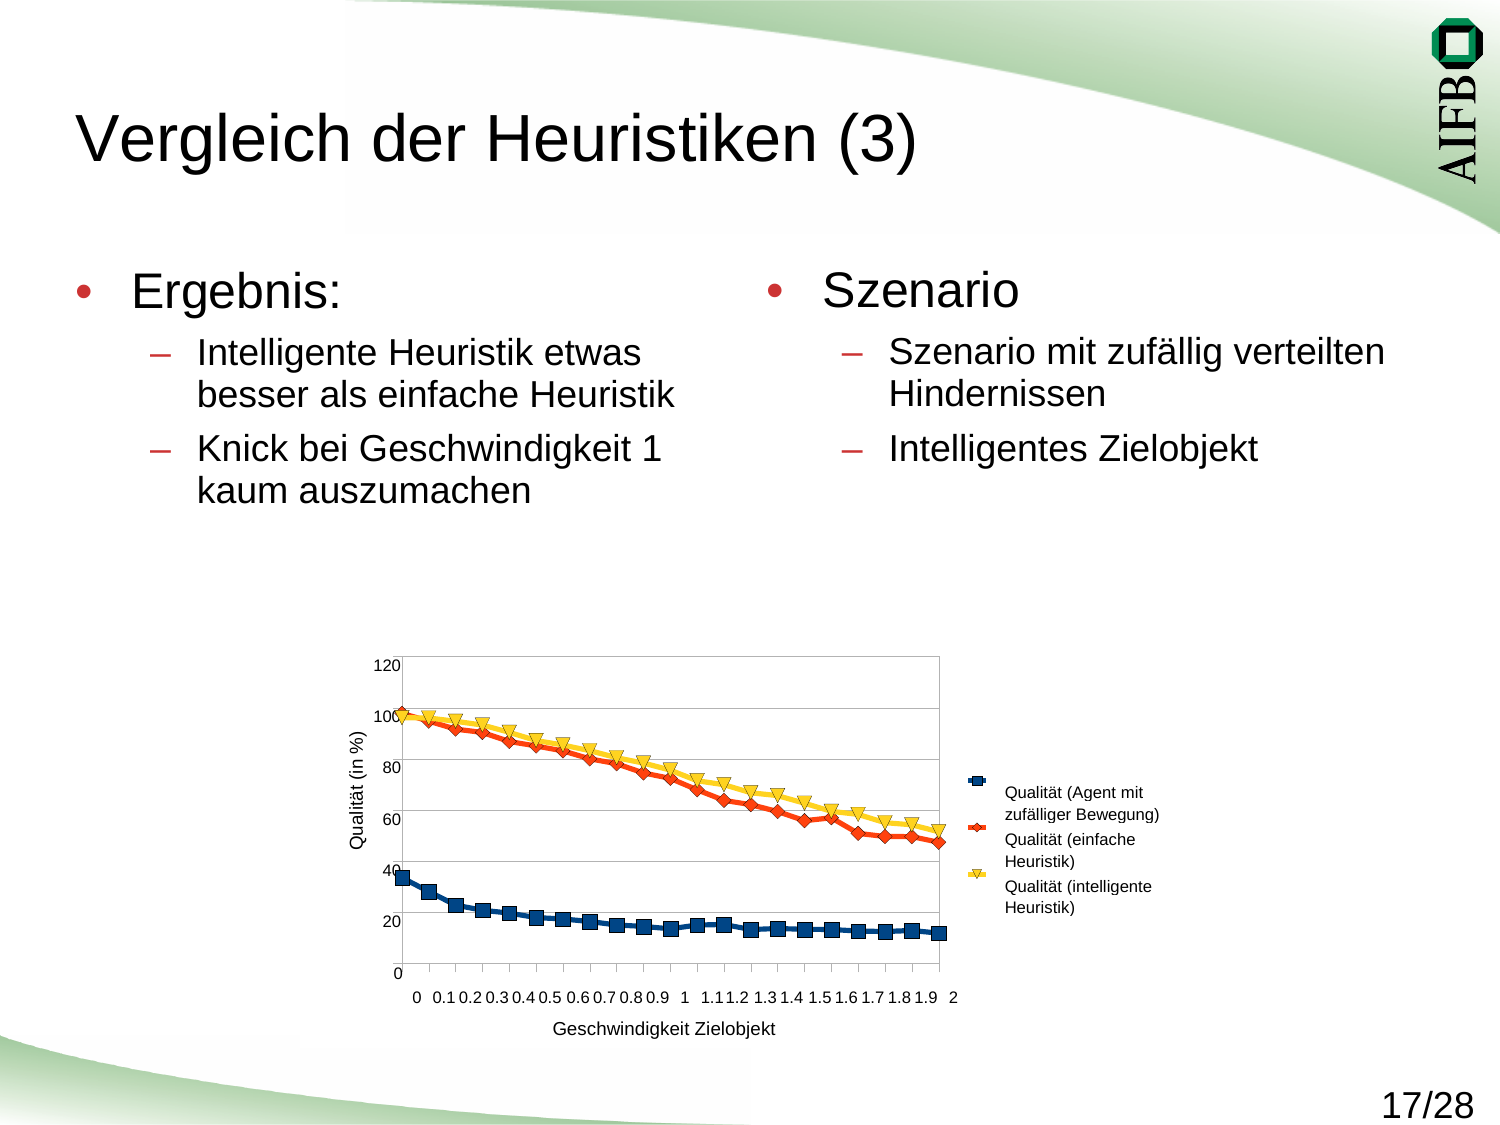

# Vergleich der Heuristiken (3)
Szenario
Szenario mit zufällig verteilten Hindernissen
Intelligentes Zielobjekt
Ergebnis:
Intelligente Heuristik etwas besser als einfache Heuristik
Knick bei Geschwindigkeit 1 kaum auszumachen
17